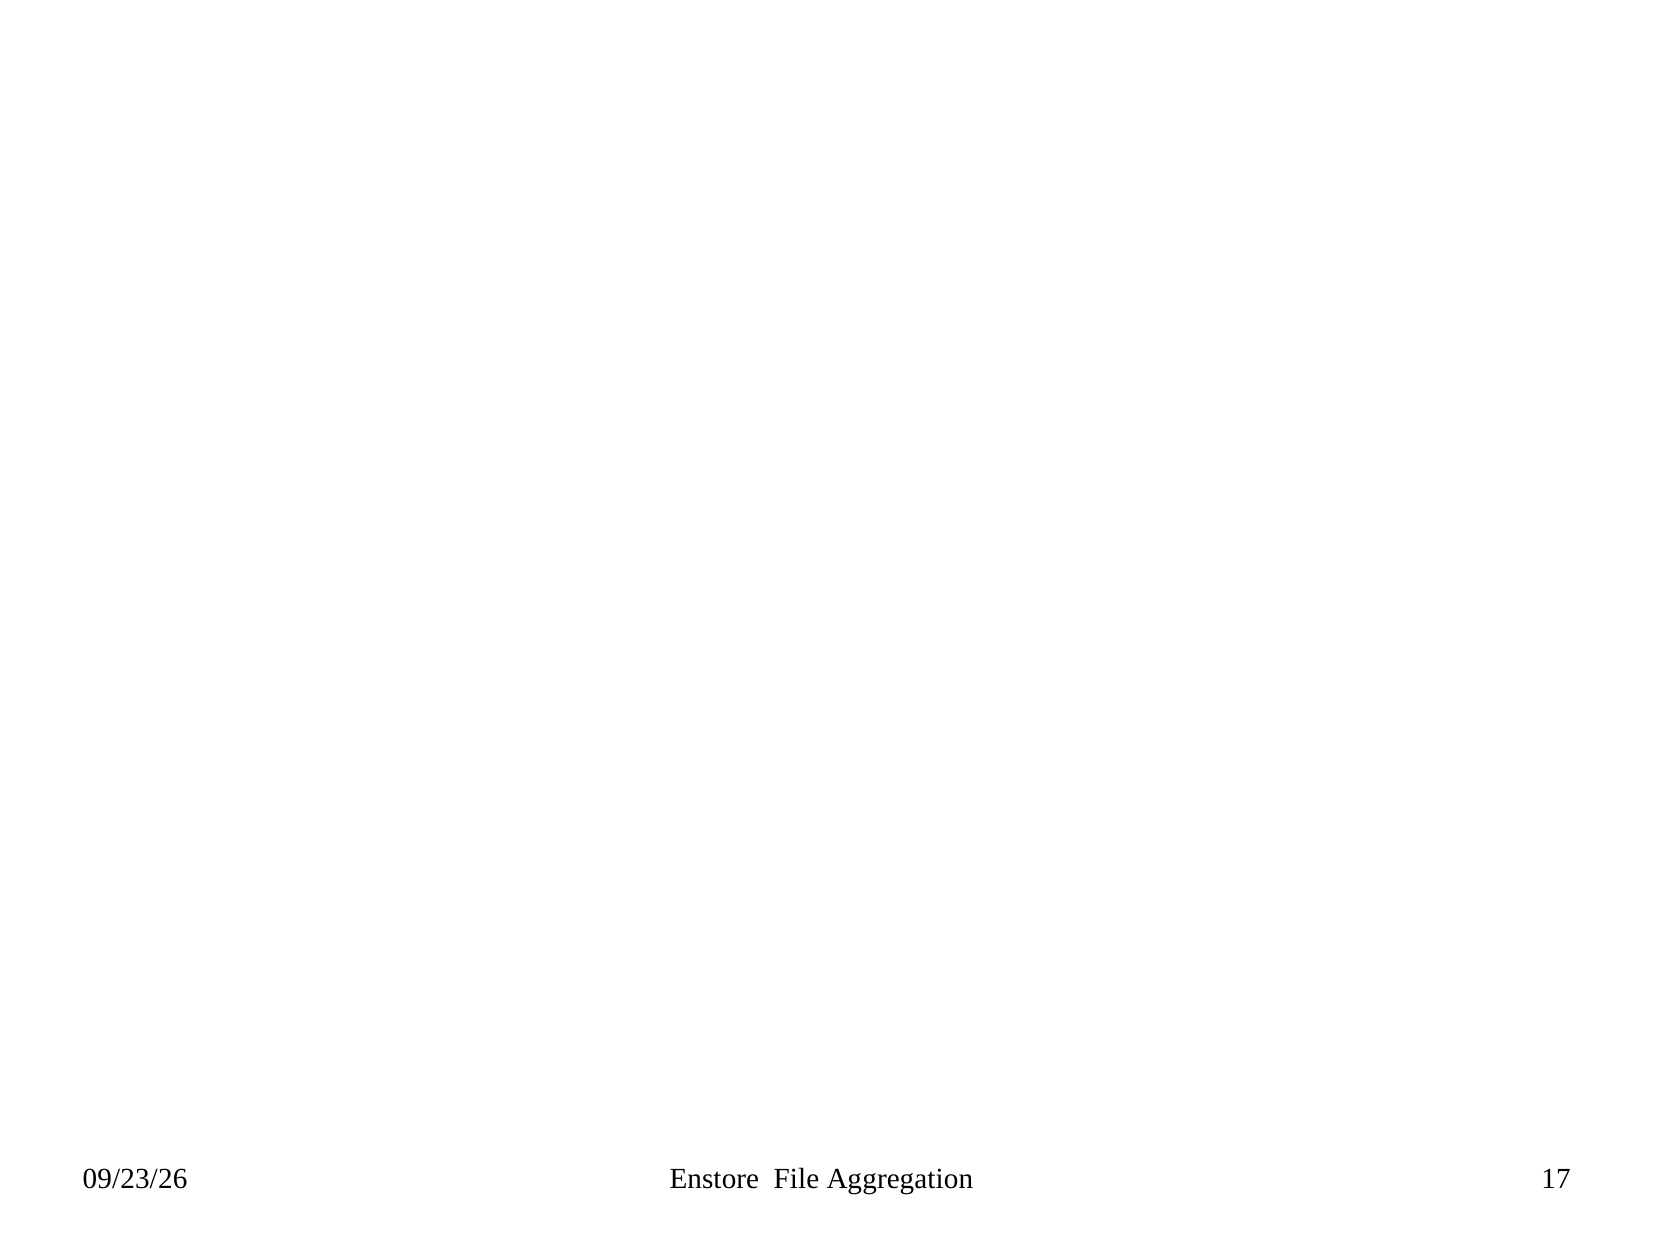

# New configuration entries (cont.)
Migrator (multiple):
cconfigdict['M1.migrator'] = {
 'host':'dmsen02.fnal.gov',
 'port': 5610,
 'logmname': "M1MG",
 'data_area': write_cache_area, # put written files here
 'archive_area': archive_area, # use this area for archiving written files
 'stage_area': stage_area, # use this area to keep staged from tape files
 'tmp_stage_area': tmp_stage_area, # tepmorary area for staging files from tape
 'norestart':'INQ',
 'migration_dispatcher':'dispatcher' # my migration dispatcher
 }
Enstore File Aggregation
17